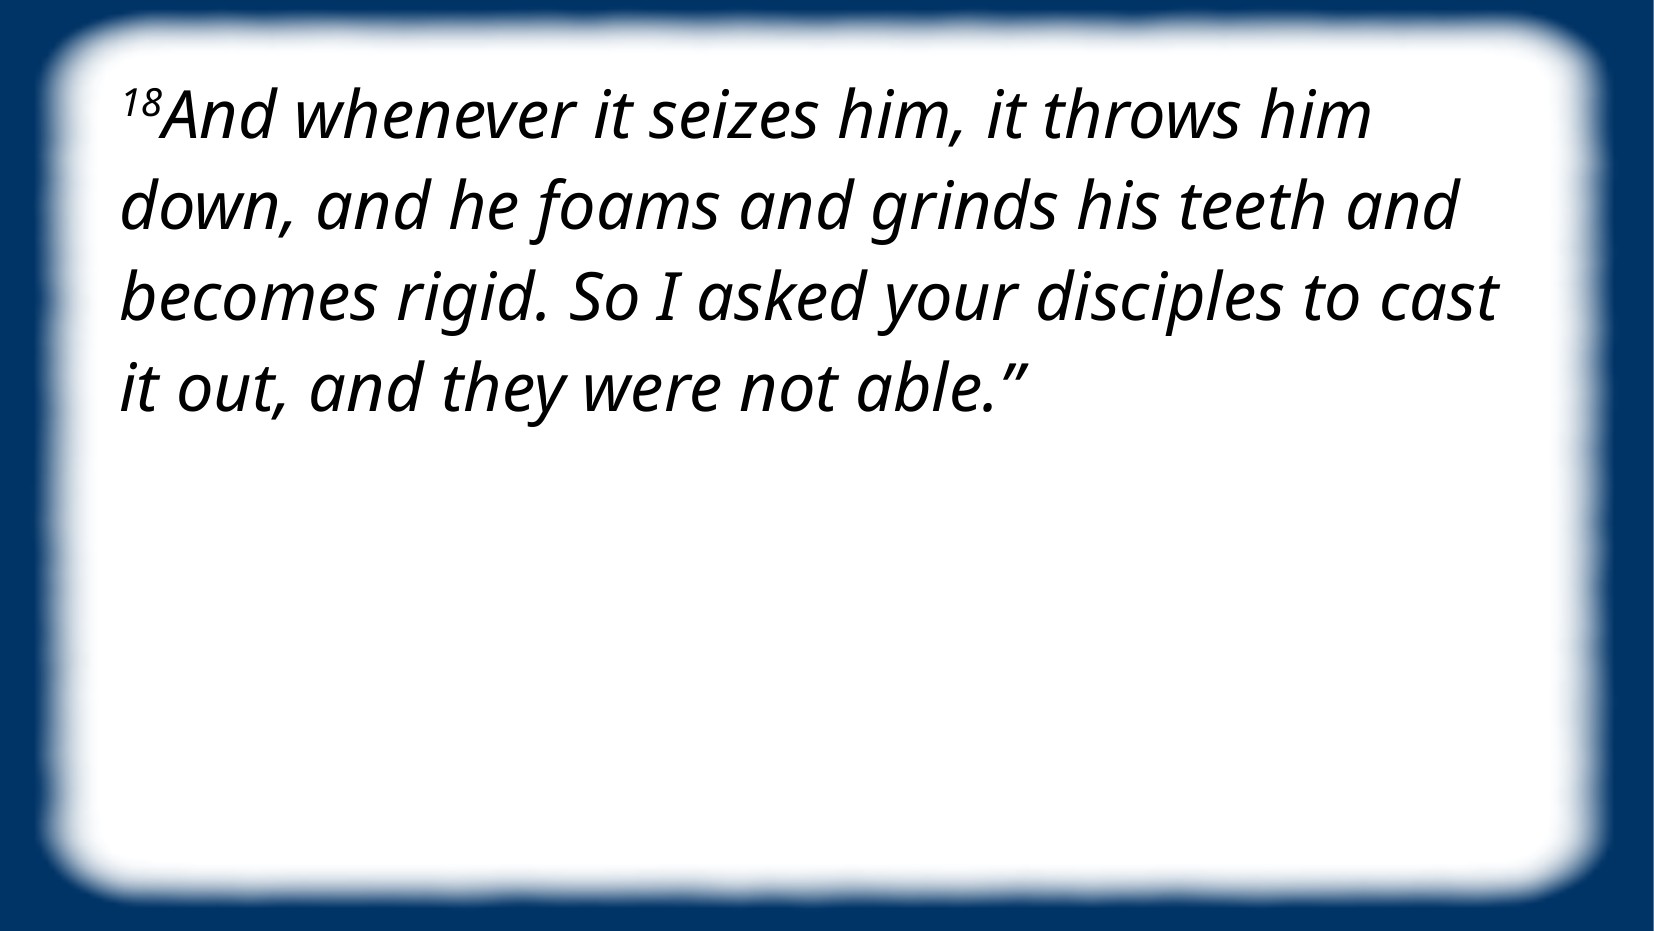

18And whenever it seizes him, it throws him down, and he foams and grinds his teeth and becomes rigid. So I asked your disciples to cast it out, and they were not able.”